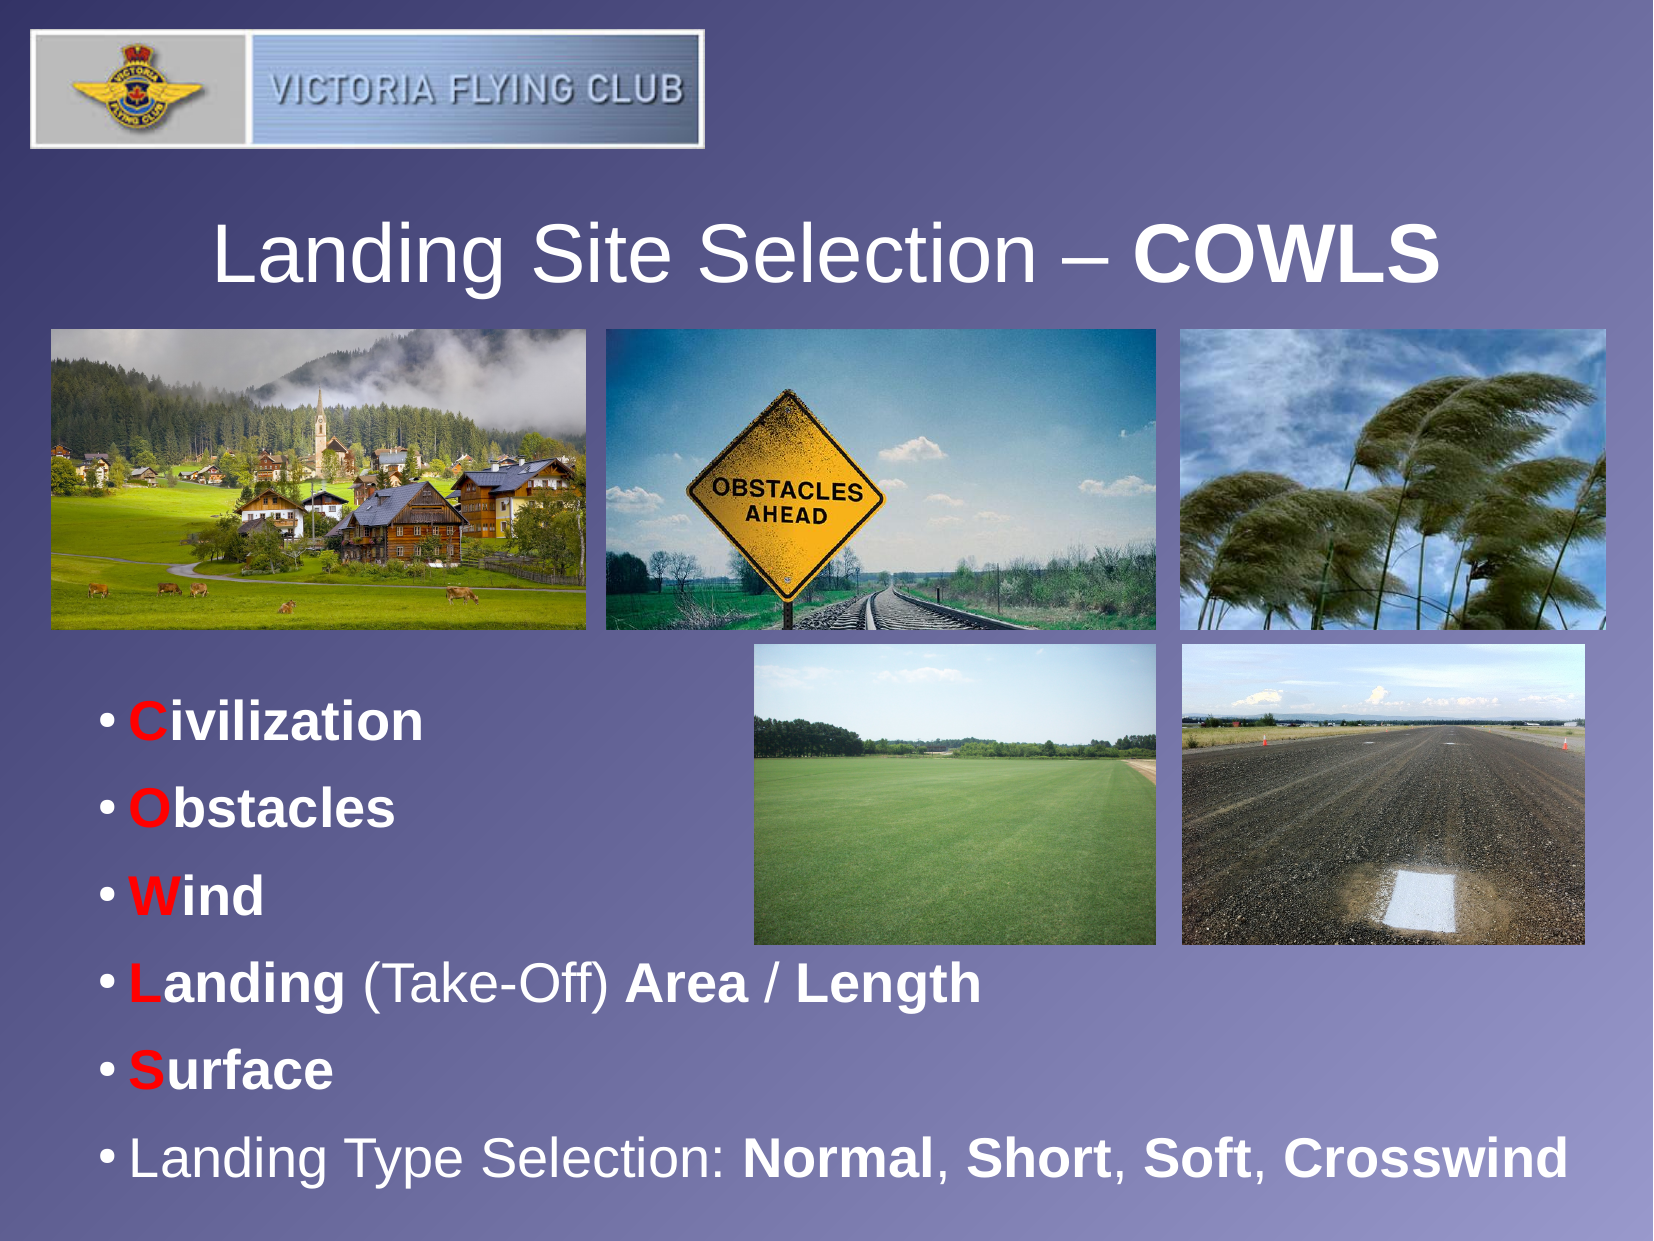

# Landing Site Selection – COWLS
Civilization
Obstacles
Wind
Landing (Take-Off) Area / Length
Surface
Landing Type Selection: Normal, Short, Soft, Crosswind